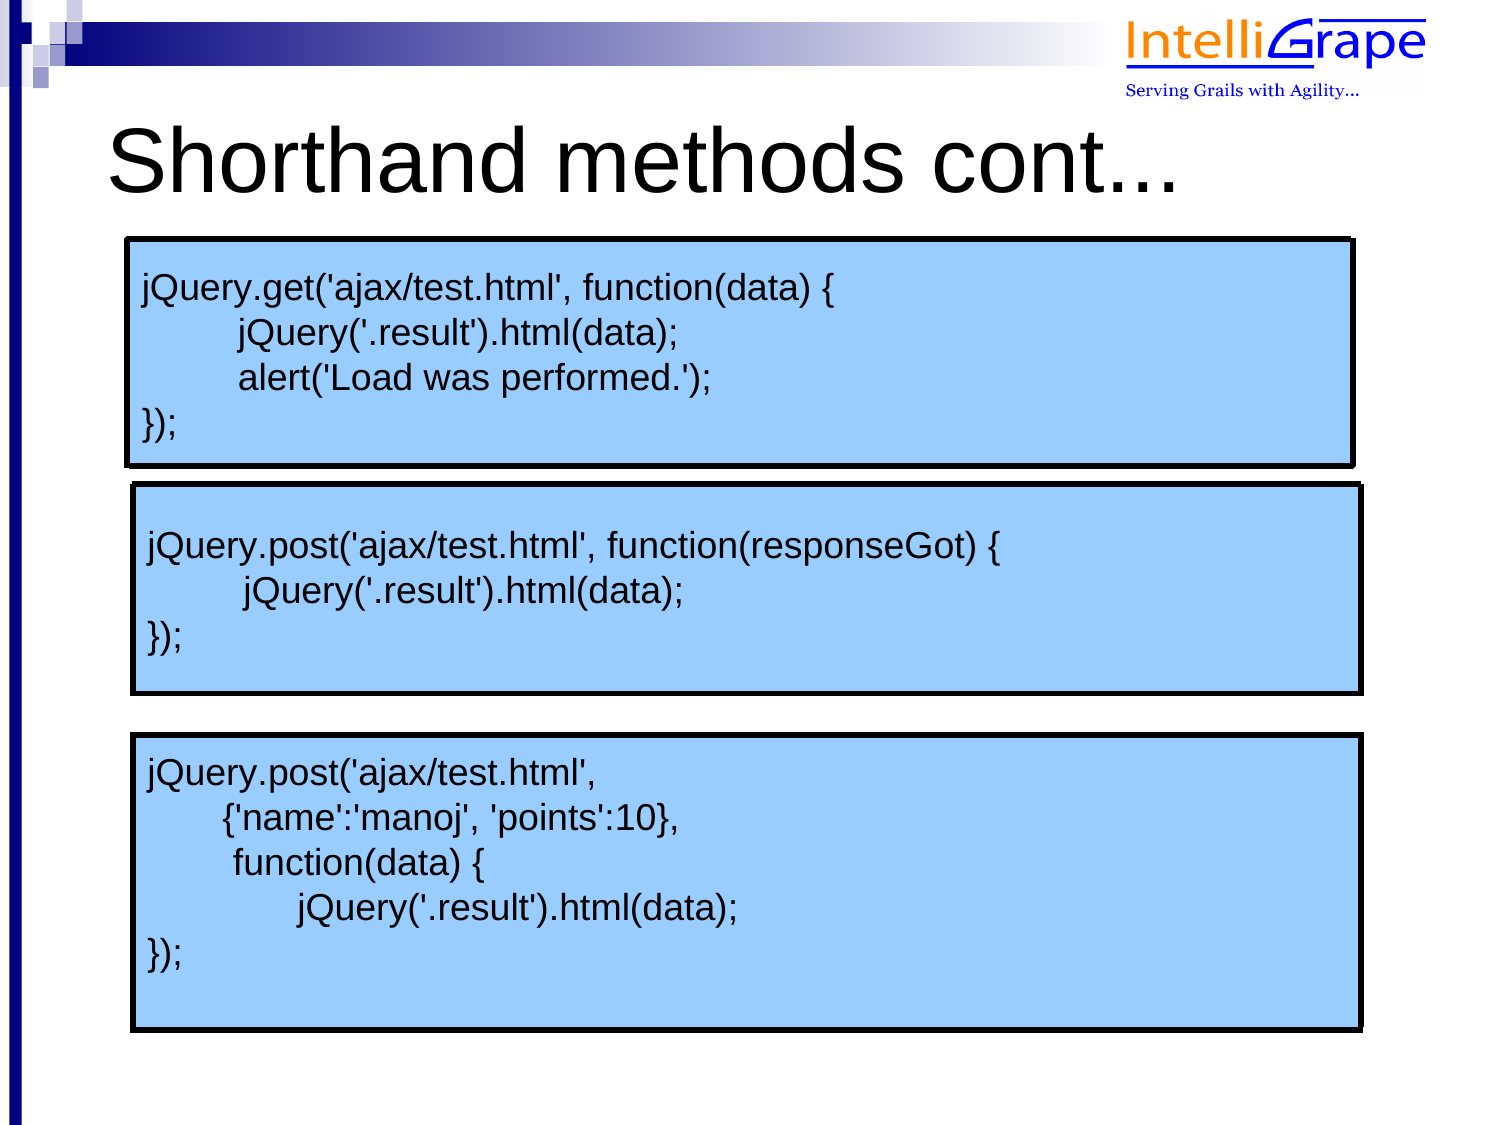

# Shorthand methods cont...
jQuery.get('ajax/test.html', function(data) {
	 jQuery('.result').html(data);
	 alert('Load was performed.');
});
jQuery.post('ajax/test.html', function(responseGot) {
	 jQuery('.result').html(data);
});
jQuery.post('ajax/test.html',
	{'name':'manoj', 'points':10},
	 function(data) {
	 	jQuery('.result').html(data);
});